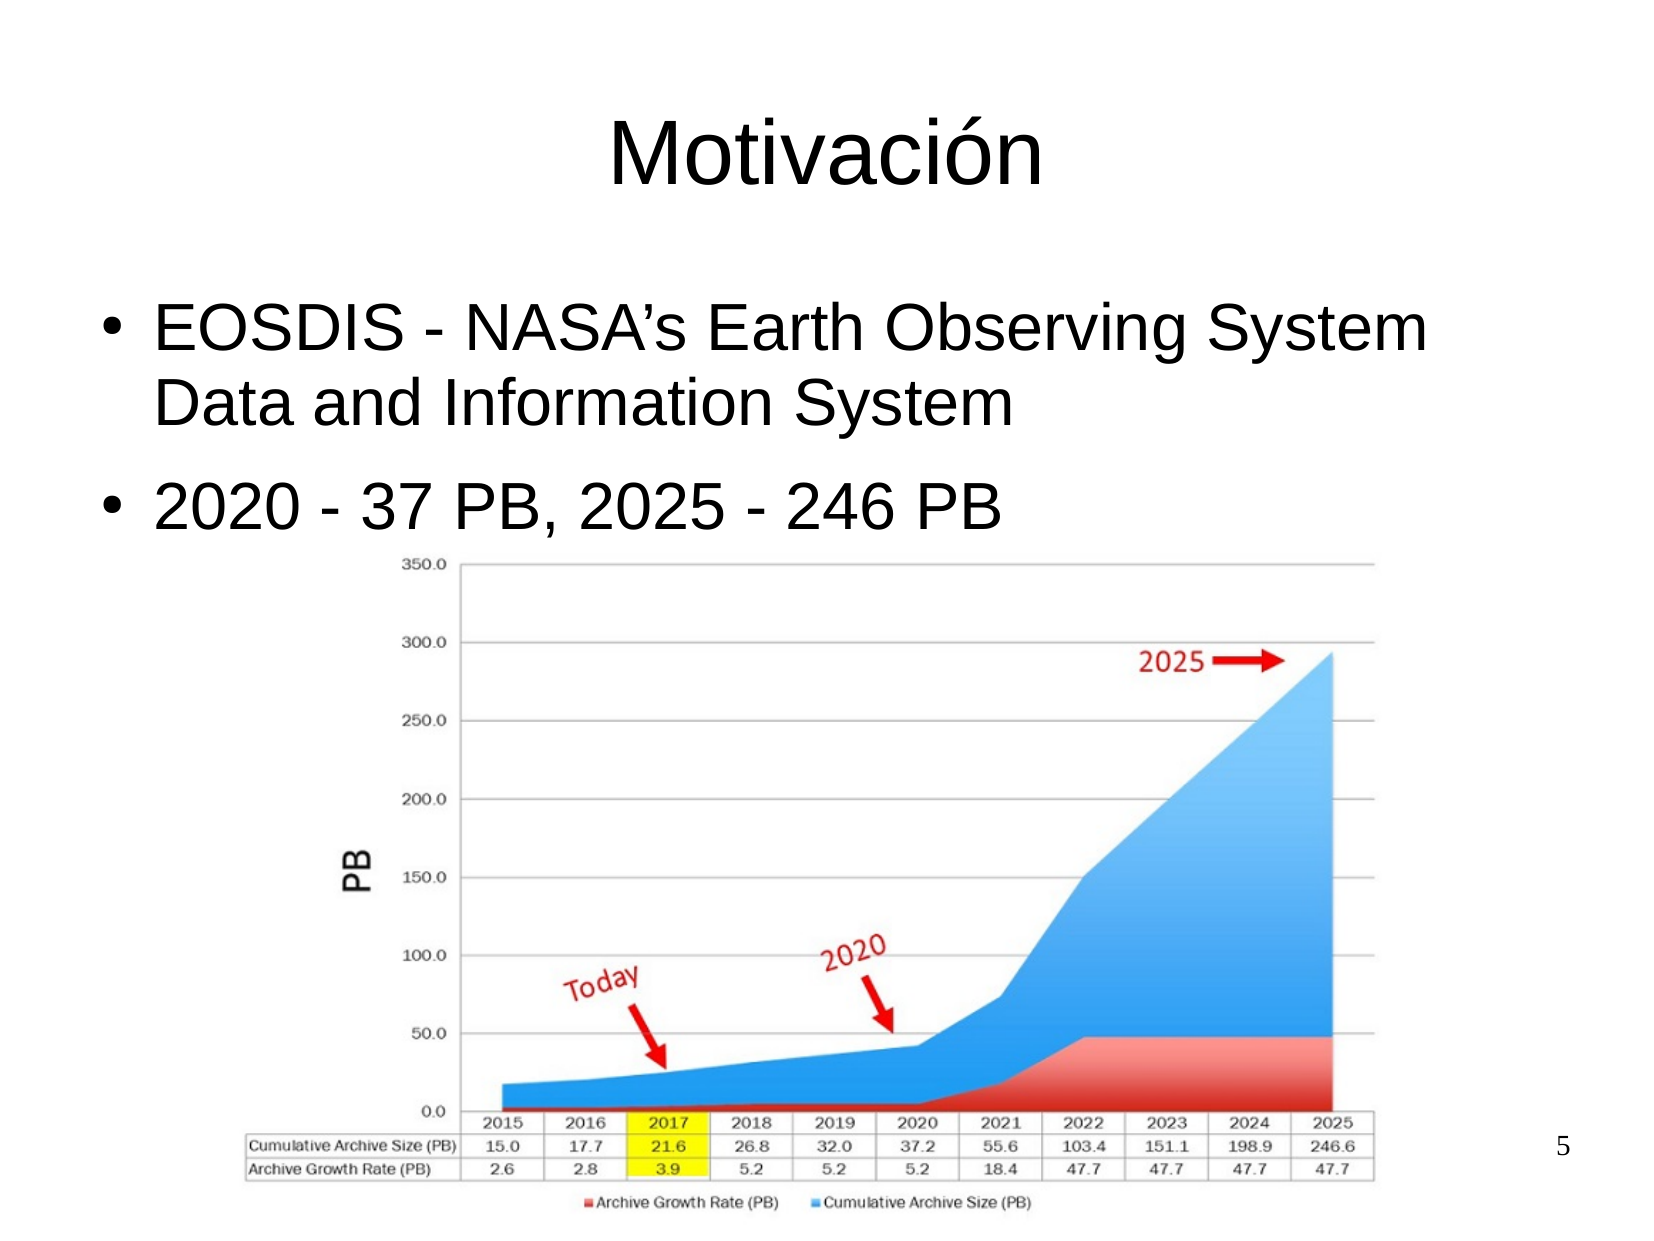

# Motivación
EOSDIS - NASA’s Earth Observing System Data and Information System
2020 - 37 PB, 2025 - 246 PB
5